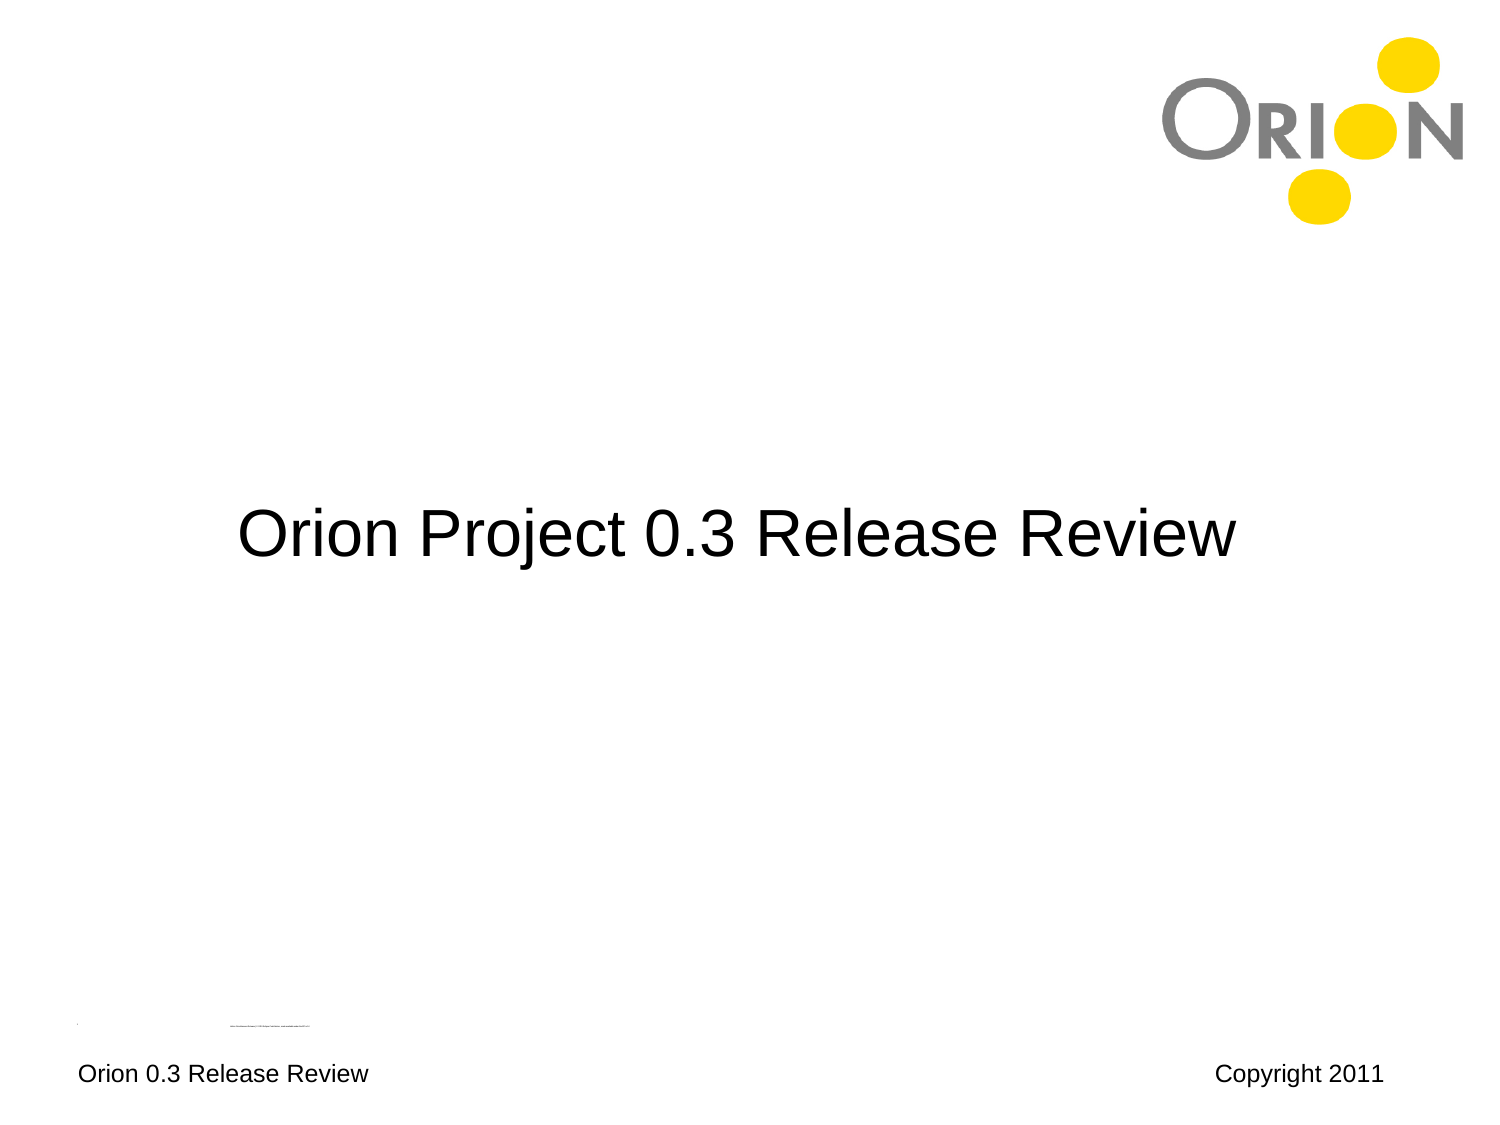

# Orion Project 0.3 Release Review
1
Copyright 2011